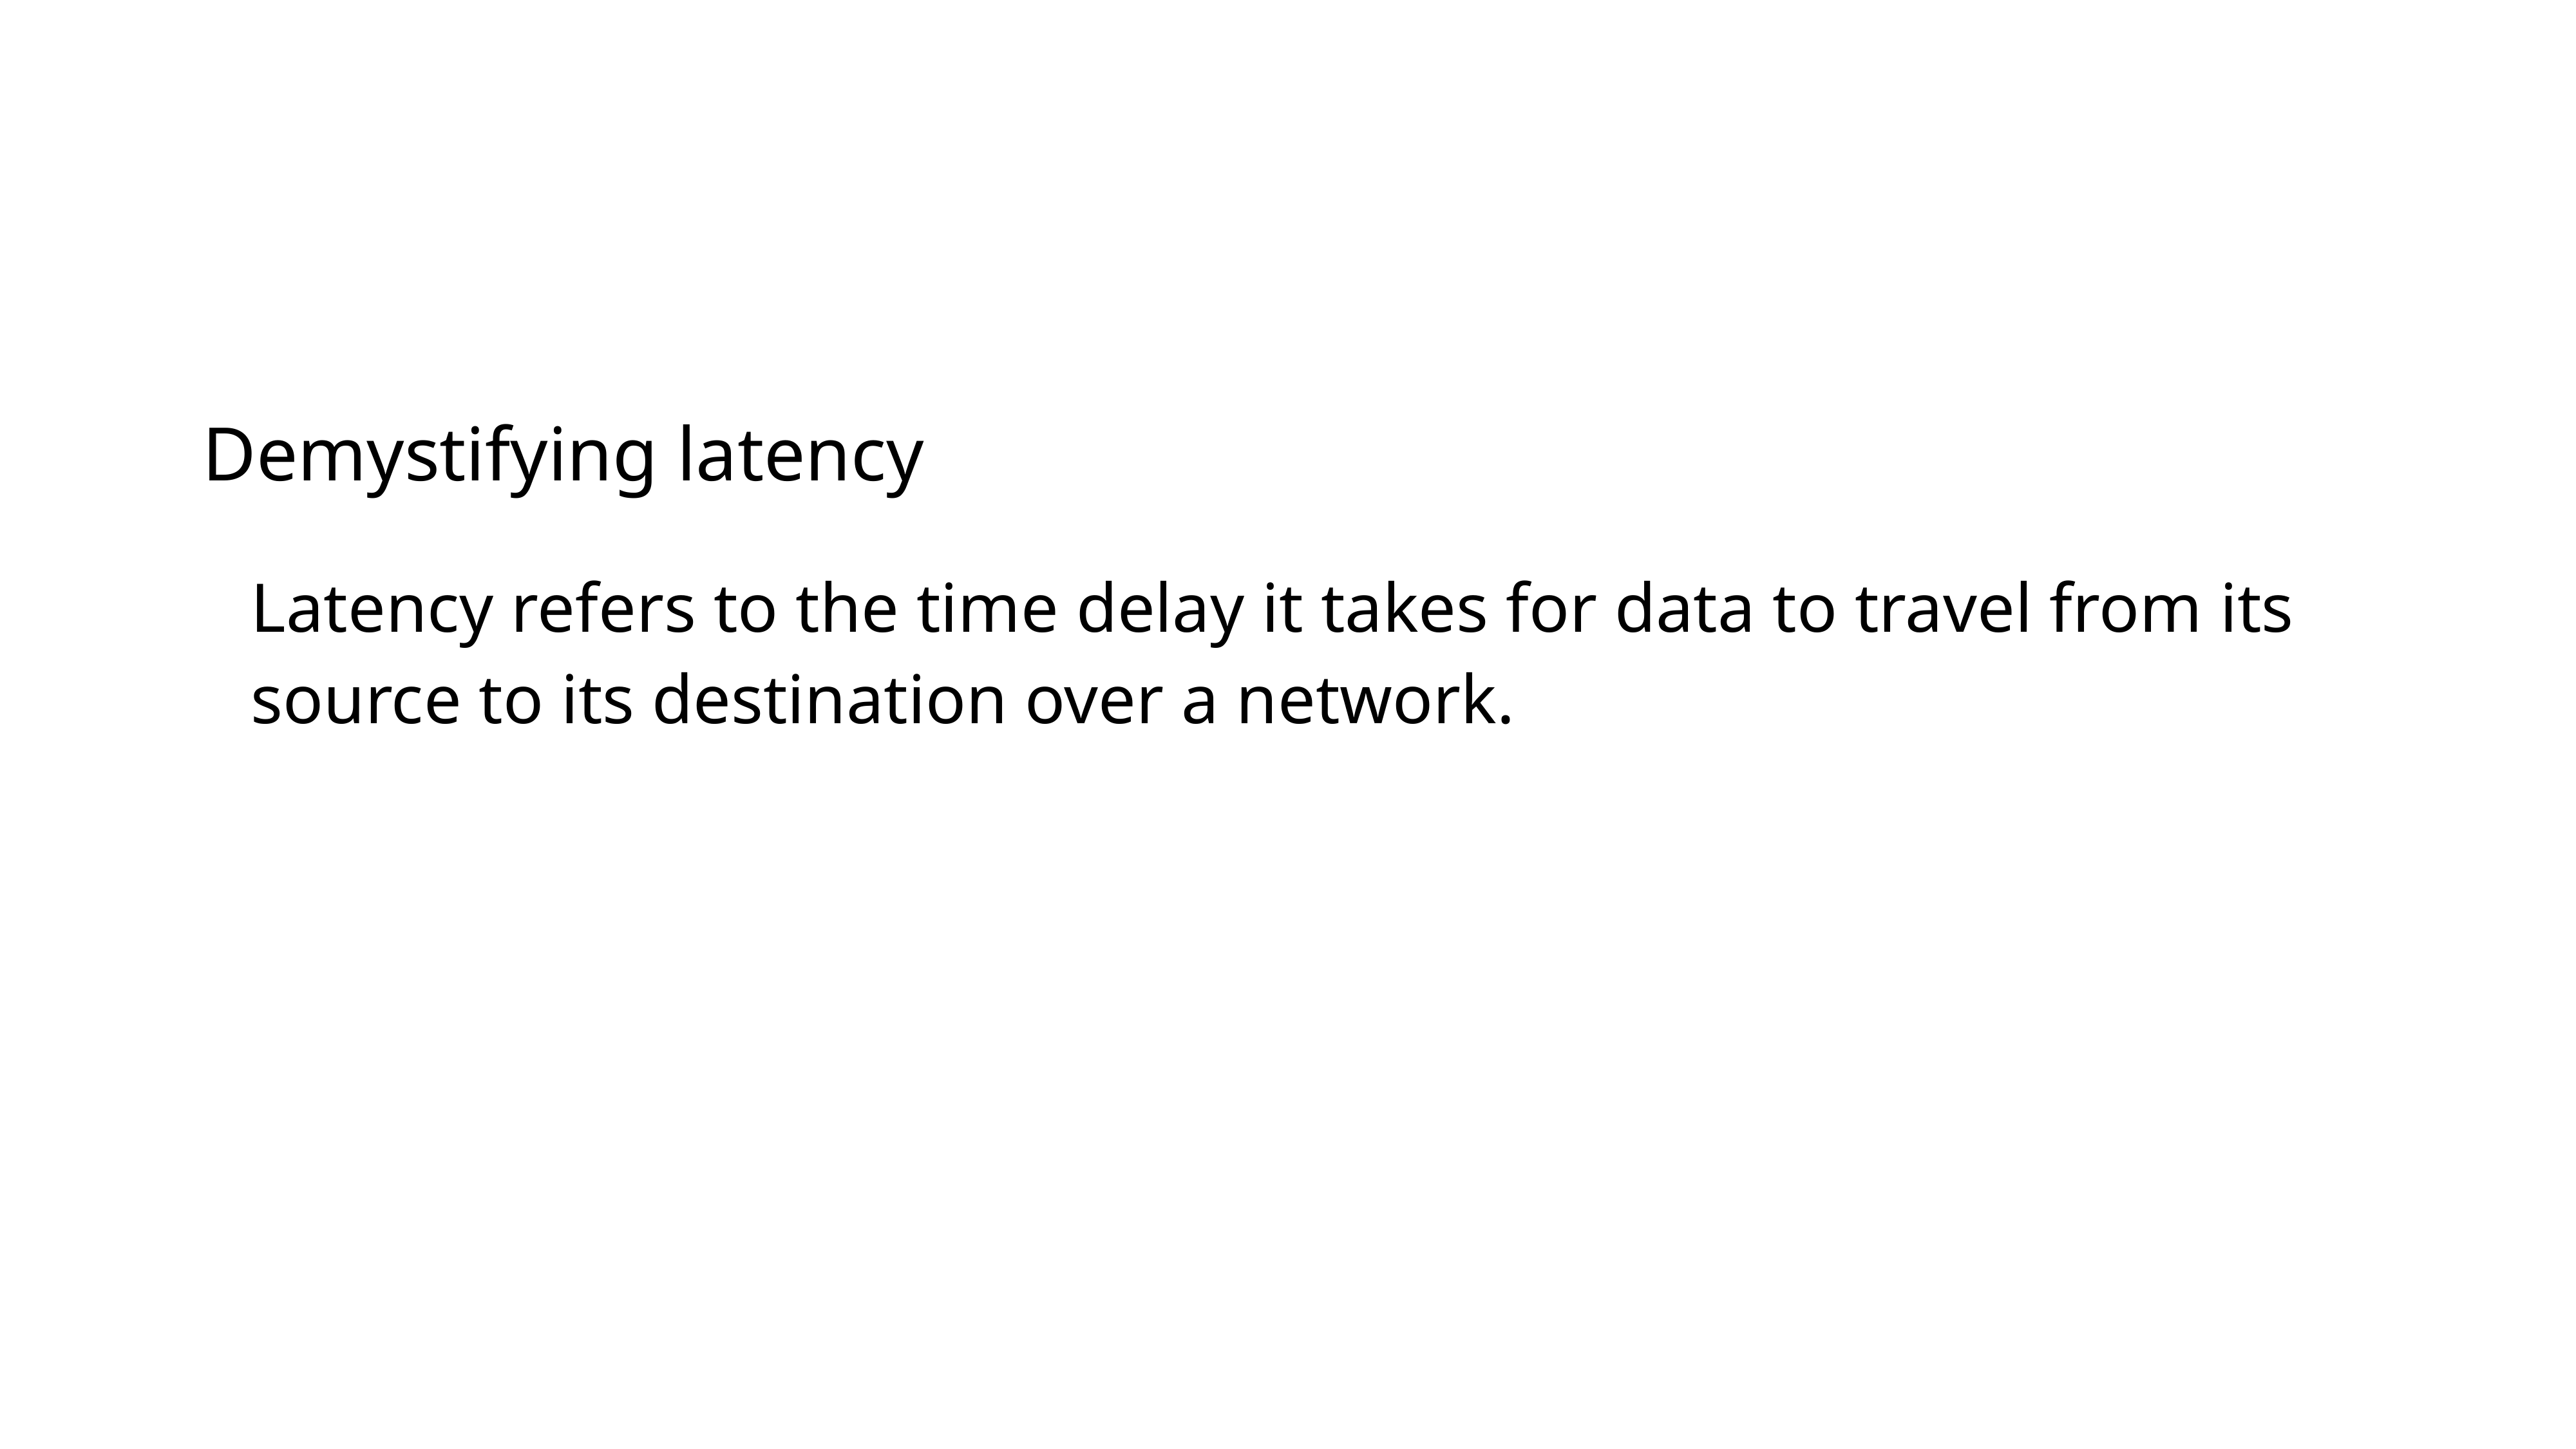

Demystifying latency
Latency refers to the time delay it takes for data to travel from its source to its destination over a network.